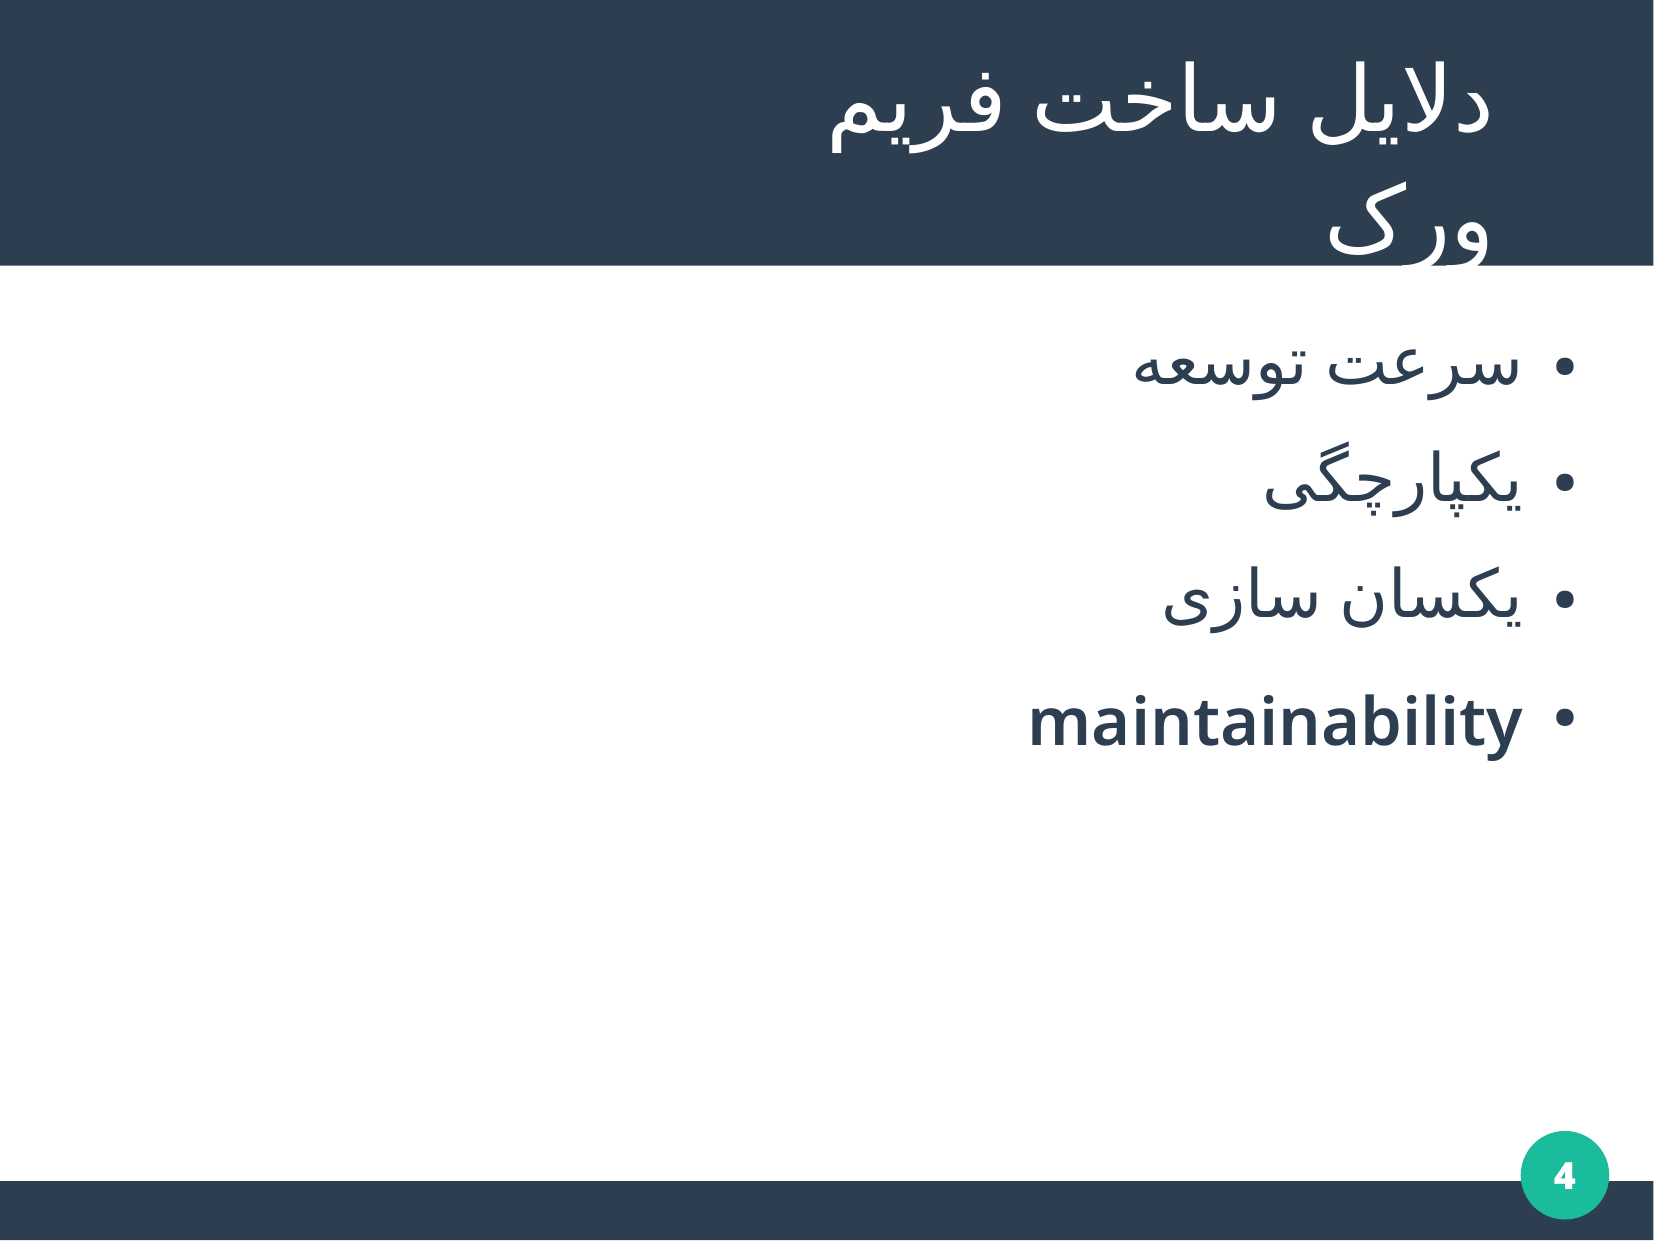

# دلایل ساخت فریم ورک
سرعت توسعه
یکپارچگی
یکسان سازی
maintainability
4